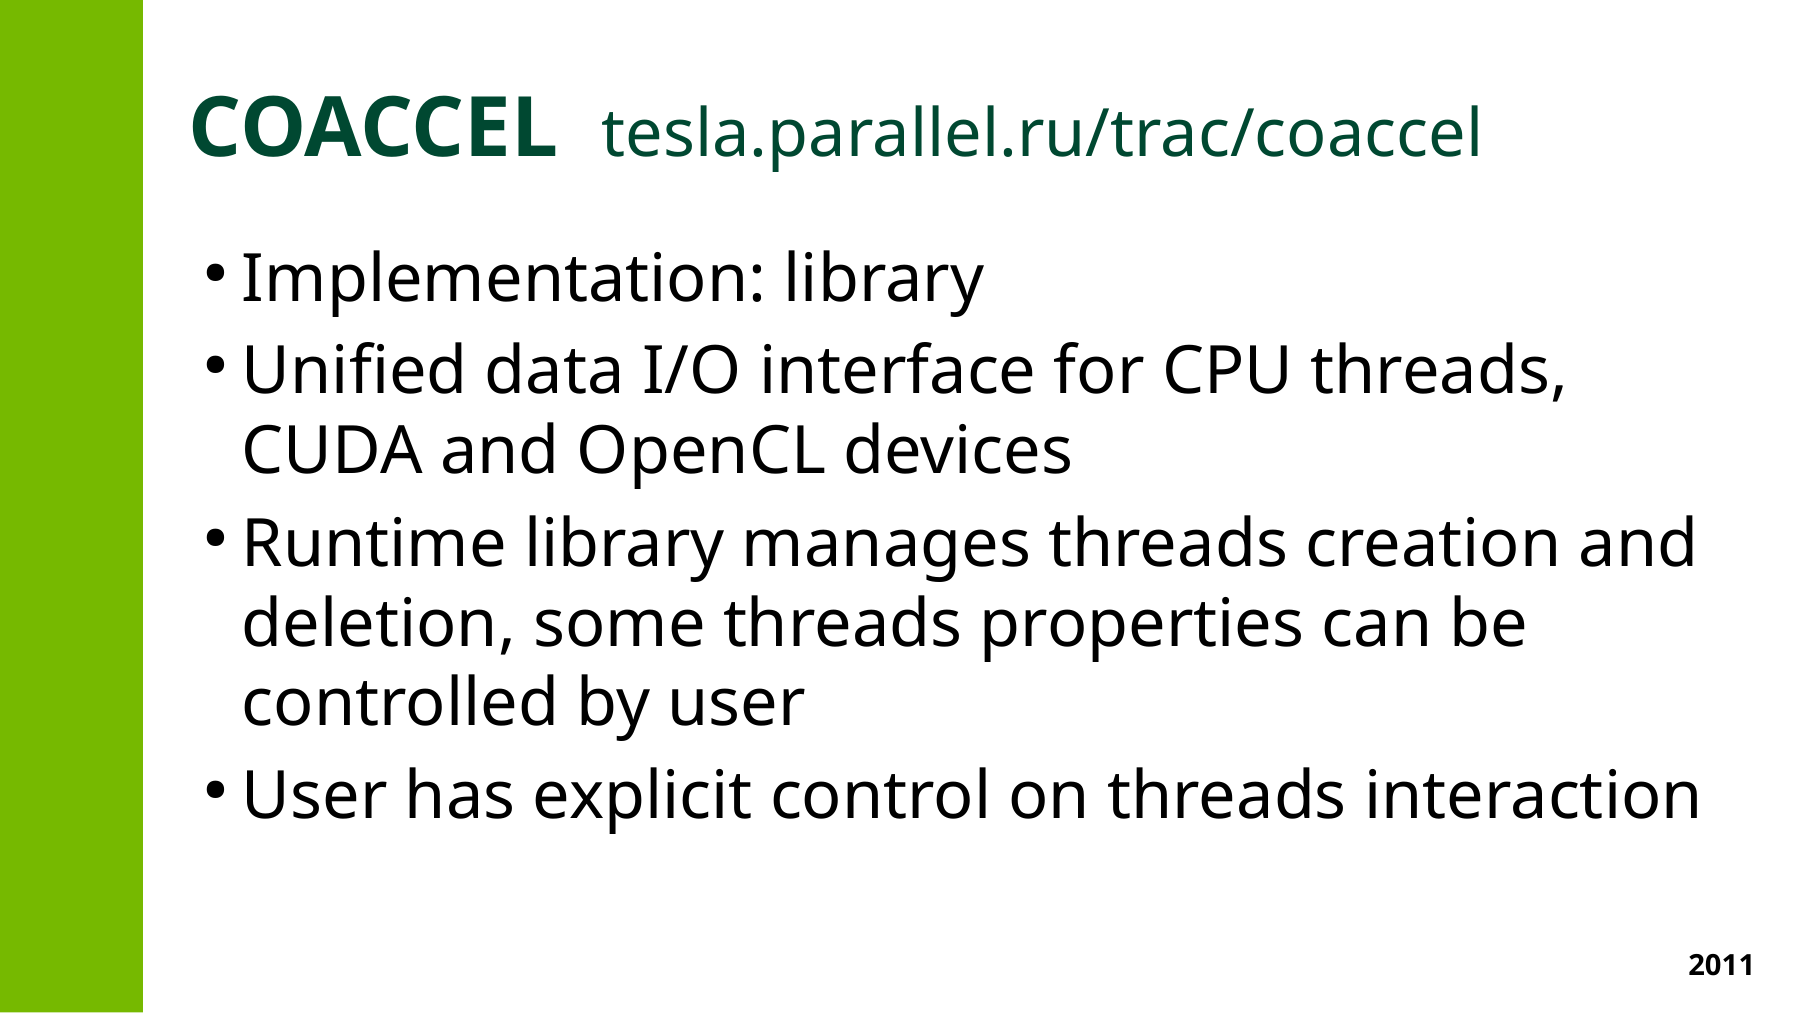

COACCEL tesla.parallel.ru/trac/coaccel
# Implementation: library
Unified data I/O interface for CPU threads, CUDA and OpenCL devices
Runtime library manages threads creation and deletion, some threads properties can be controlled by user
User has explicit control on threads interaction